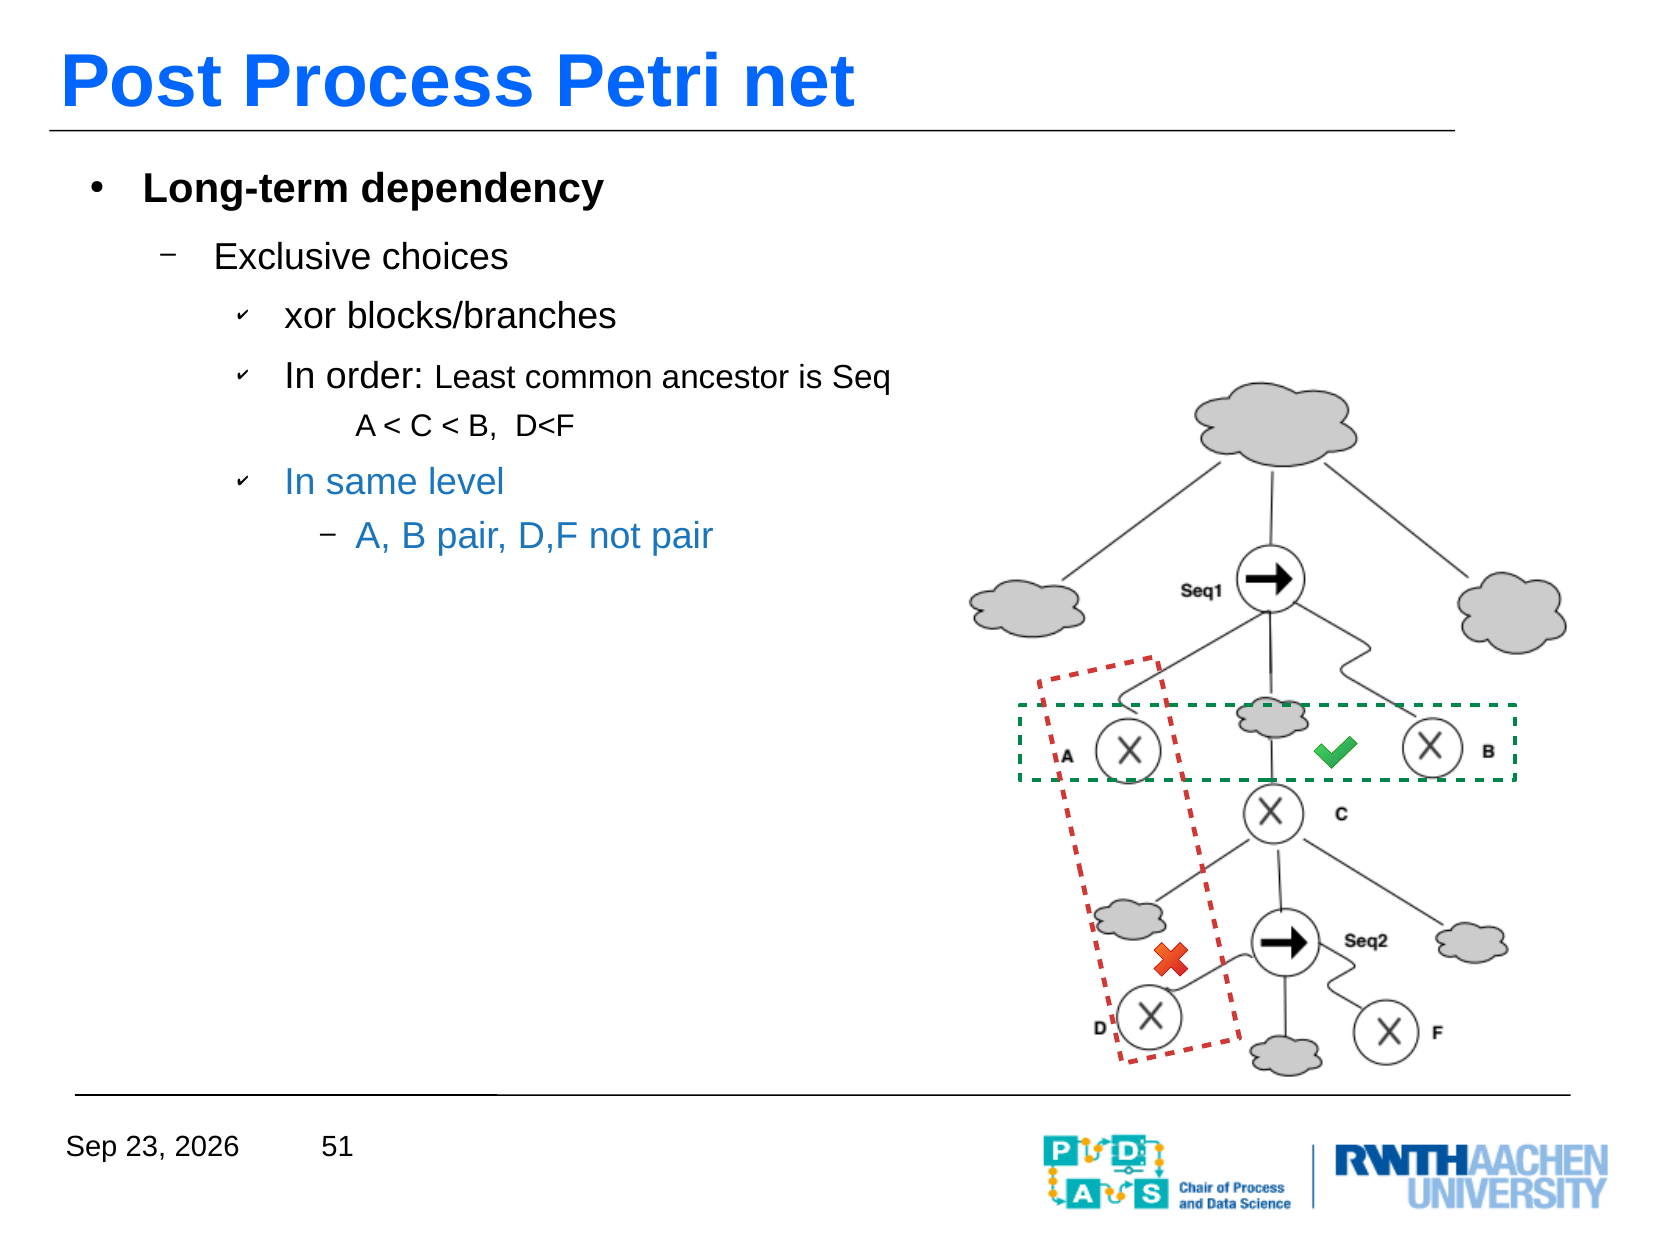

# Post Process Petri net
Long-term dependency
Exclusive choices
xor blocks/branches
In order: Least common ancestor is Seq
A < C < B, D<F
In same level
A, B pair, D,F not pair